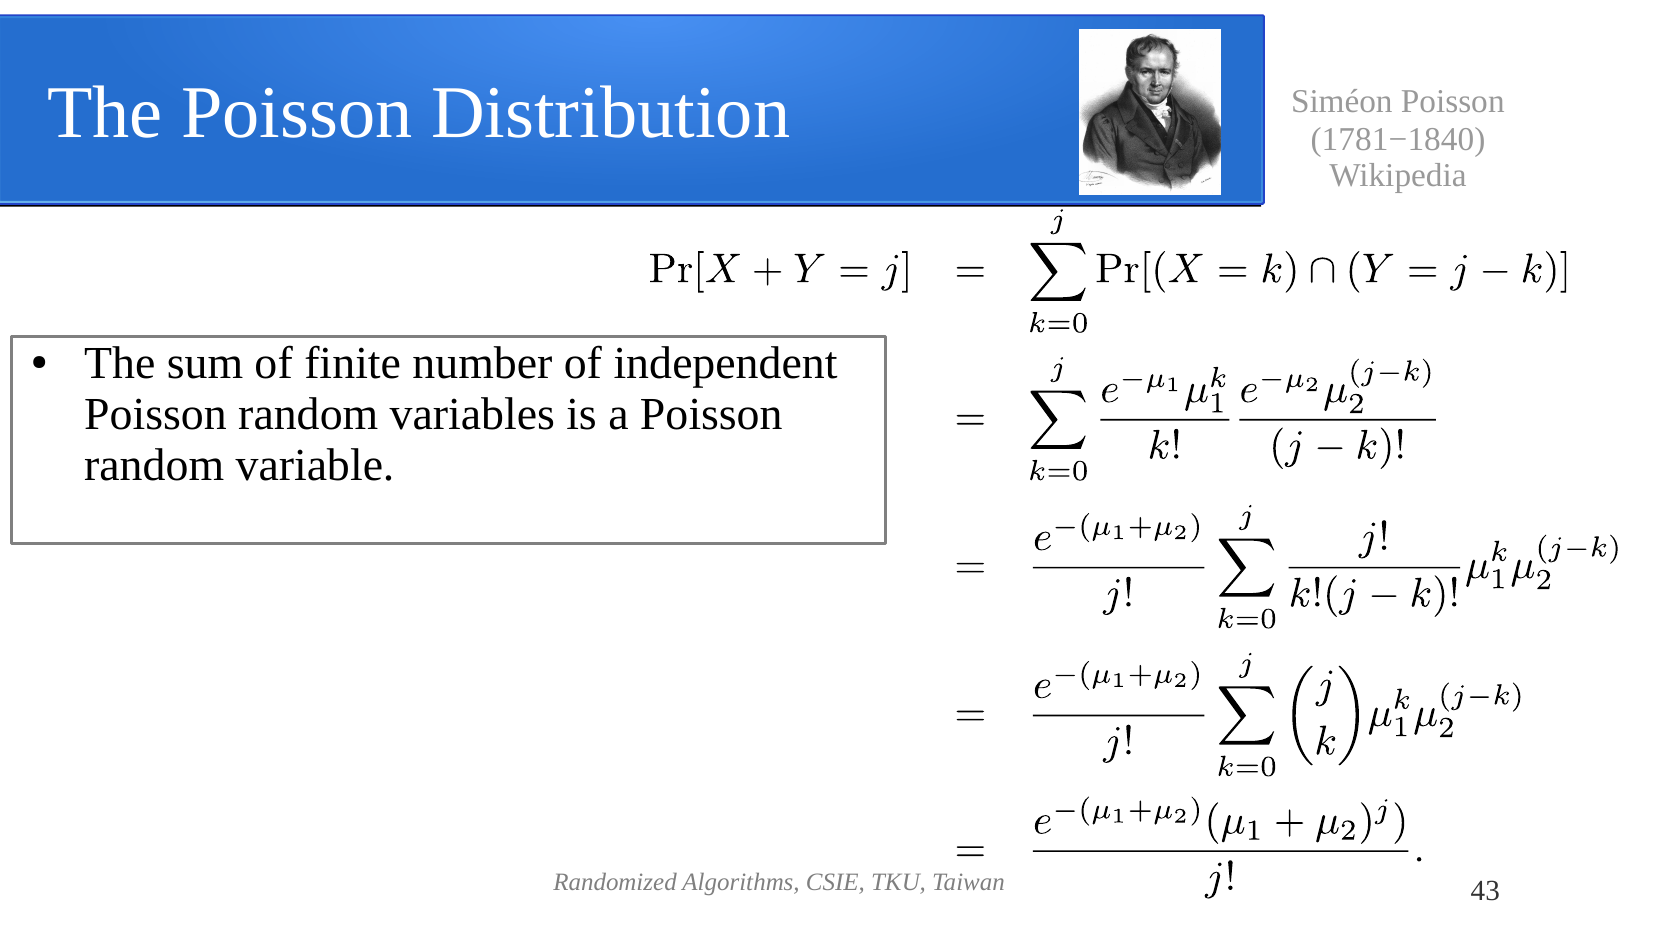

# The Poisson Distribution
Siméon Poisson (1781−1840)
Wikipedia
The sum of finite number of independent Poisson random variables is a Poisson random variable.
Randomized Algorithms, CSIE, TKU, Taiwan
43